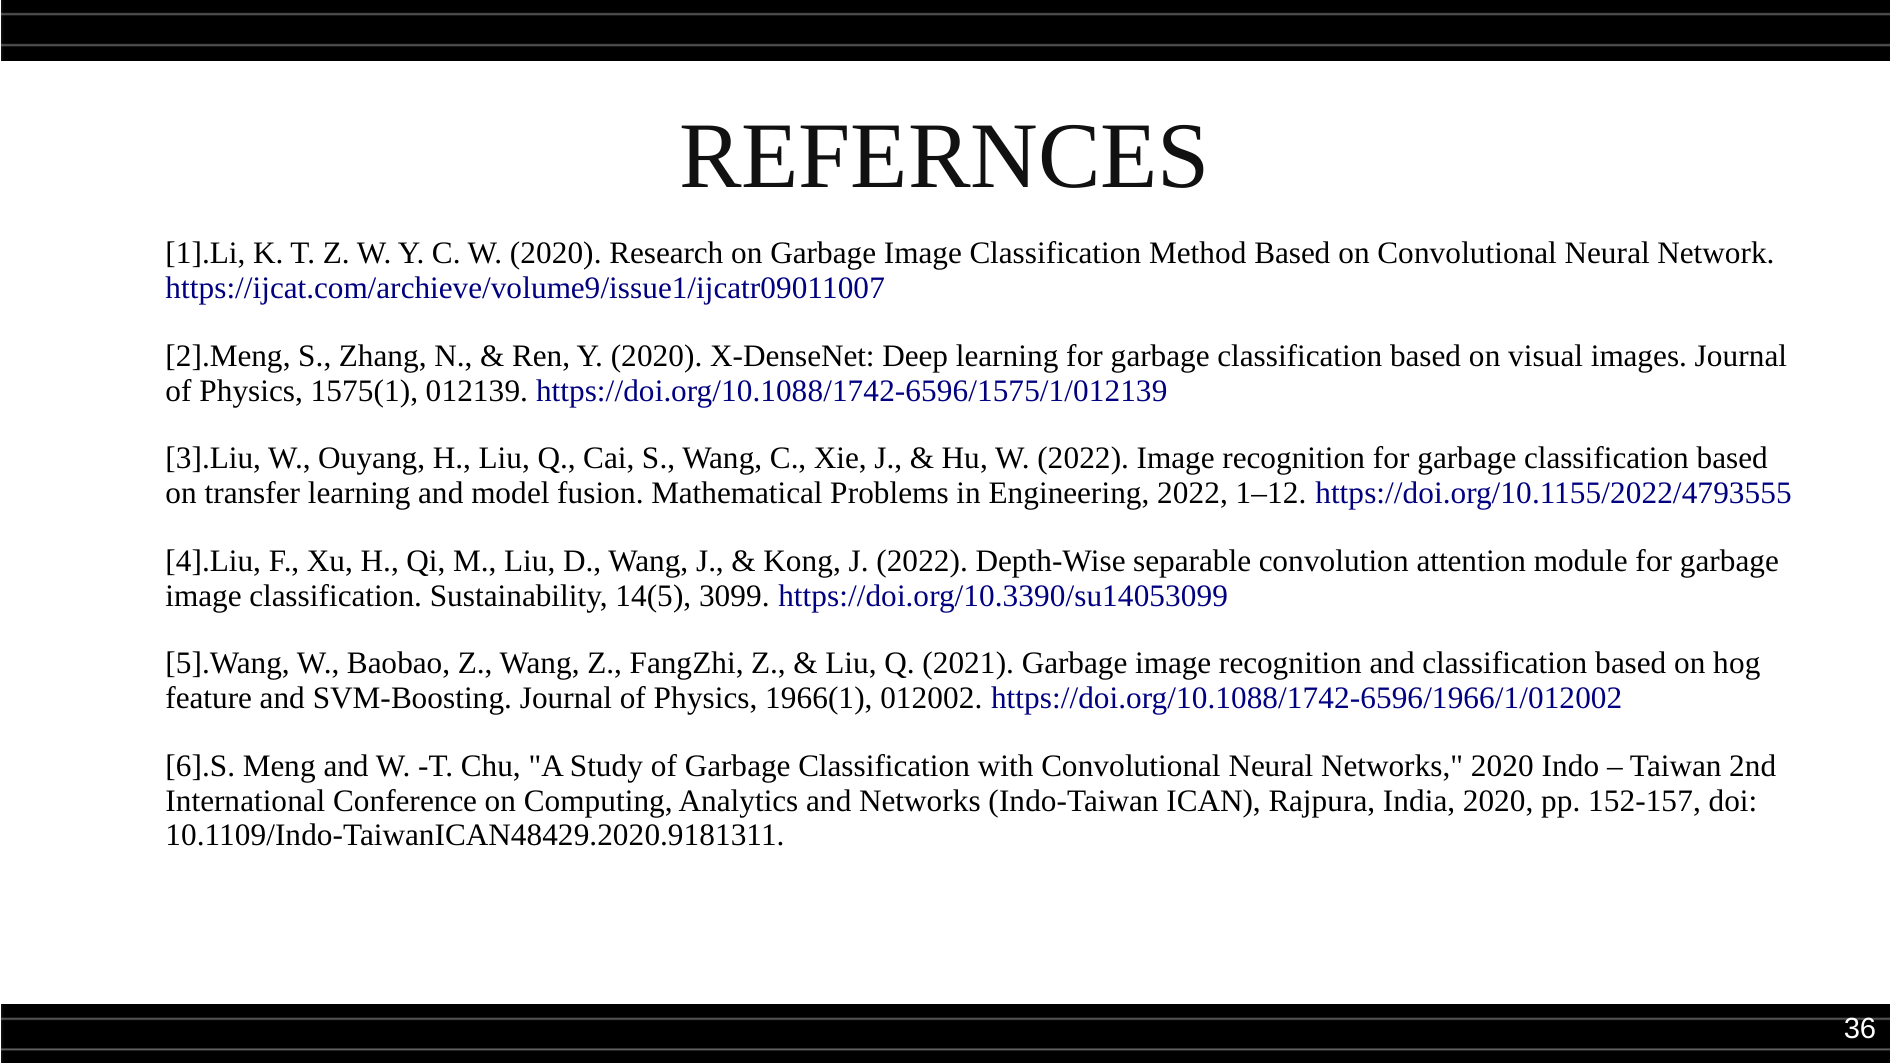

# REFERNCES
[1].Li, K. T. Z. W. Y. C. W. (2020). Research on Garbage Image Classification Method Based on Convolutional Neural Network. https://ijcat.com/archieve/volume9/issue1/ijcatr09011007
[2].Meng, S., Zhang, N., & Ren, Y. (2020). X-DenseNet: Deep learning for garbage classification based on visual images. Journal of Physics, 1575(1), 012139. https://doi.org/10.1088/1742-6596/1575/1/012139
[3].Liu, W., Ouyang, H., Liu, Q., Cai, S., Wang, C., Xie, J., & Hu, W. (2022). Image recognition for garbage classification based on transfer learning and model fusion. Mathematical Problems in Engineering, 2022, 1–12. https://doi.org/10.1155/2022/4793555
[4].Liu, F., Xu, H., Qi, M., Liu, D., Wang, J., & Kong, J. (2022). Depth-Wise separable convolution attention module for garbage image classification. Sustainability, 14(5), 3099. https://doi.org/10.3390/su14053099
[5].Wang, W., Baobao, Z., Wang, Z., FangZhi, Z., & Liu, Q. (2021). Garbage image recognition and classification based on hog feature and SVM-Boosting. Journal of Physics, 1966(1), 012002. https://doi.org/10.1088/1742-6596/1966/1/012002
[6].S. Meng and W. -T. Chu, "A Study of Garbage Classification with Convolutional Neural Networks," 2020 Indo – Taiwan 2nd International Conference on Computing, Analytics and Networks (Indo-Taiwan ICAN), Rajpura, India, 2020, pp. 152-157, doi: 10.1109/Indo-TaiwanICAN48429.2020.9181311.